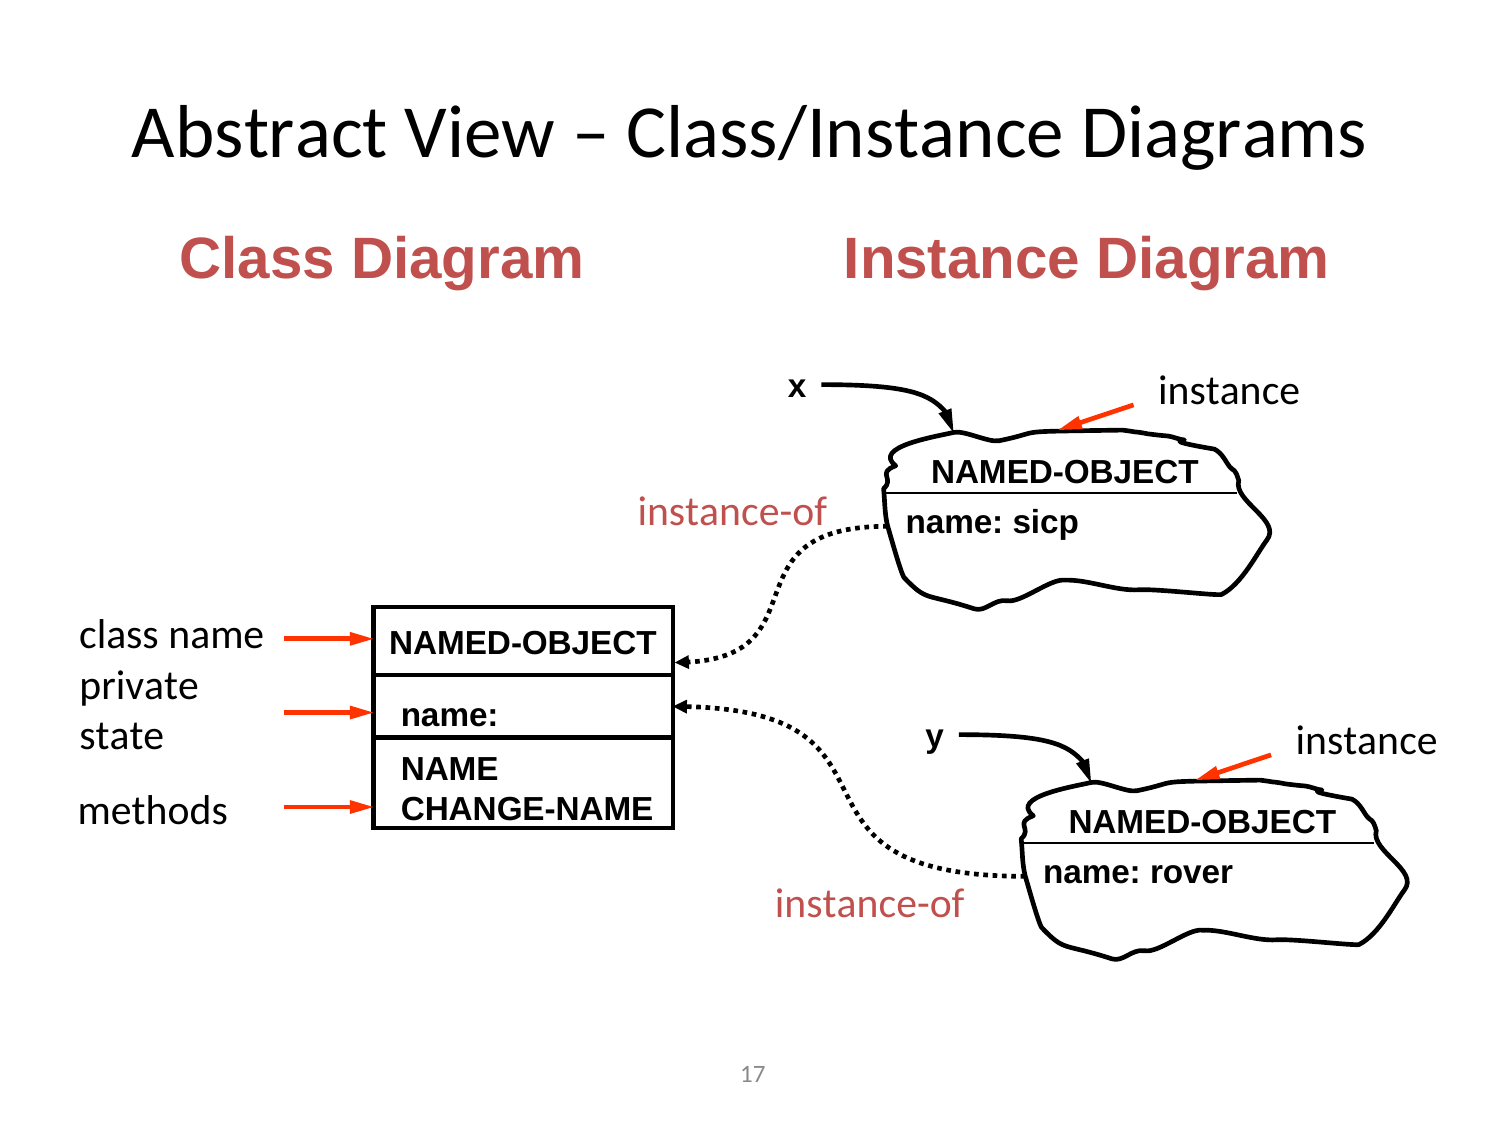

# Abstract View – Class/Instance Diagrams
 Class Diagram Instance Diagram
instance
x
NAMED-OBJECT
name: sicp
instance-of
class name
NAMED-OBJECT
name:
NAME
CHANGE-NAME
private
state
instance
y
NAMED-OBJECT
name: rover
methods
instance-of